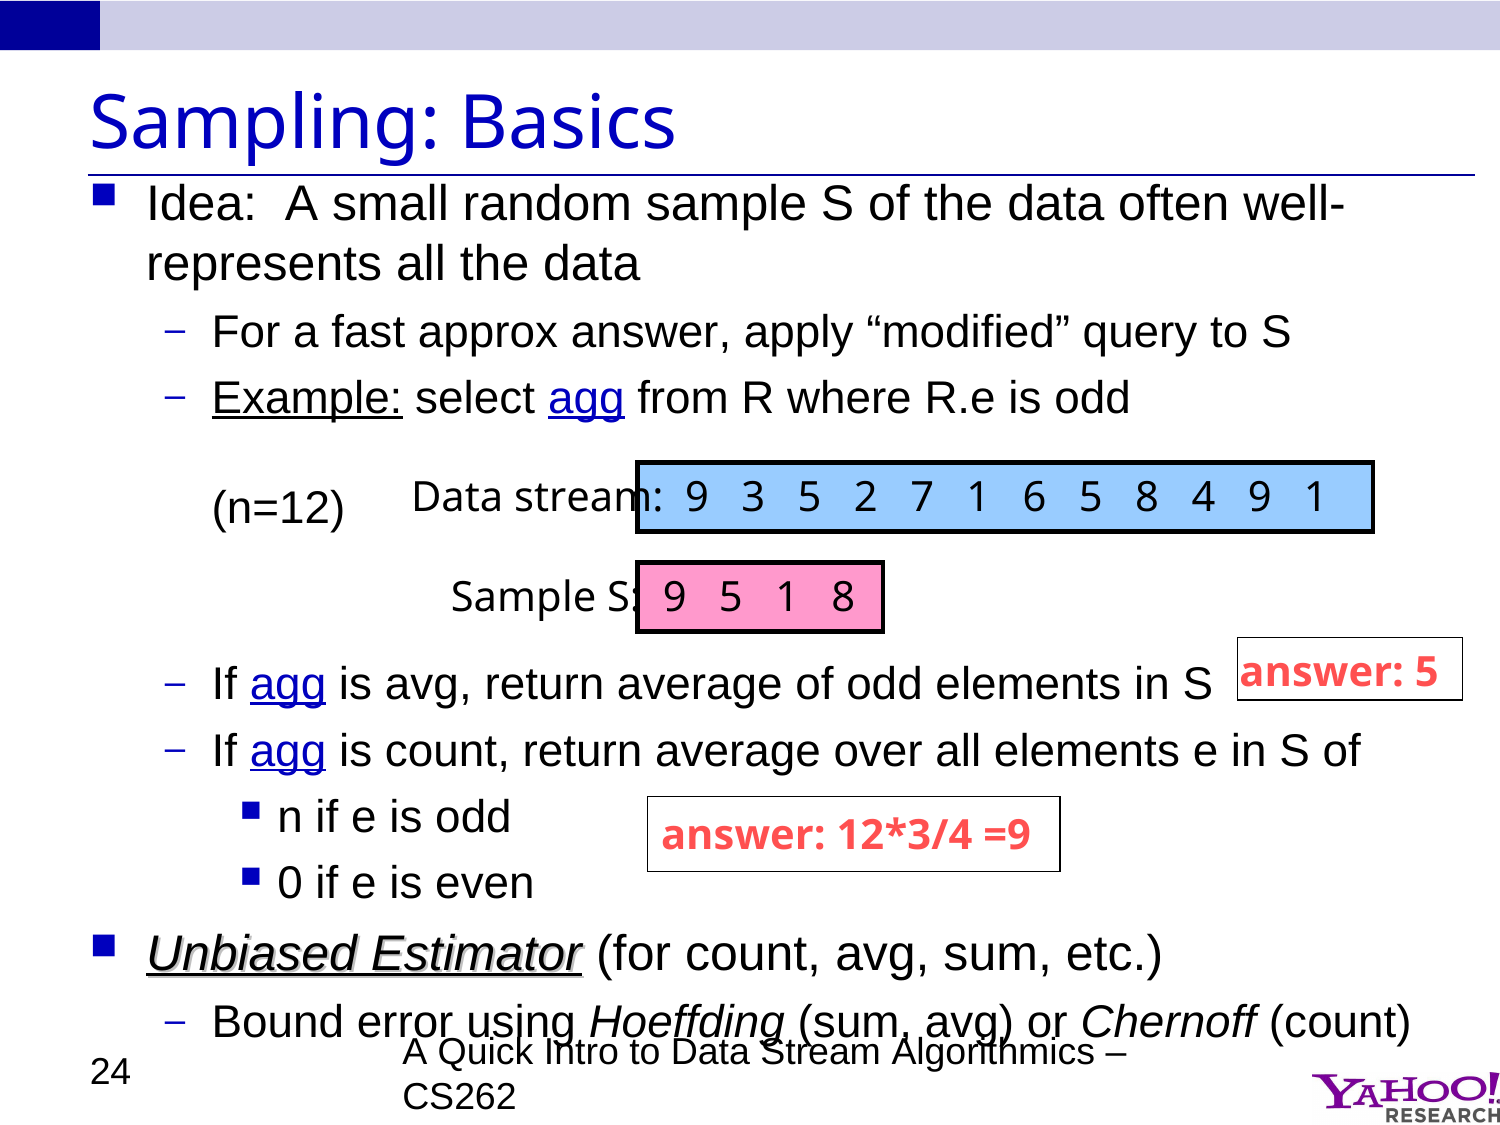

# Sampling: Basics
Idea: A small random sample S of the data often well-represents all the data
For a fast approx answer, apply “modified” query to S
Example: select agg from R where R.e is odd
 (n=12)
If agg is avg, return average of odd elements in S
If agg is count, return average over all elements e in S of
n if e is odd
0 if e is even
Unbiased Estimator (for count, avg, sum, etc.)
Bound error using Hoeffding (sum, avg) or Chernoff (count)
Data stream: 9 3 5 2 7 1 6 5 8 4 9 1
Sample S: 9 5 1 8
answer: 5
answer: 12*3/4 =9
Fundamentals of Analyzing and Mining Data Streams
24